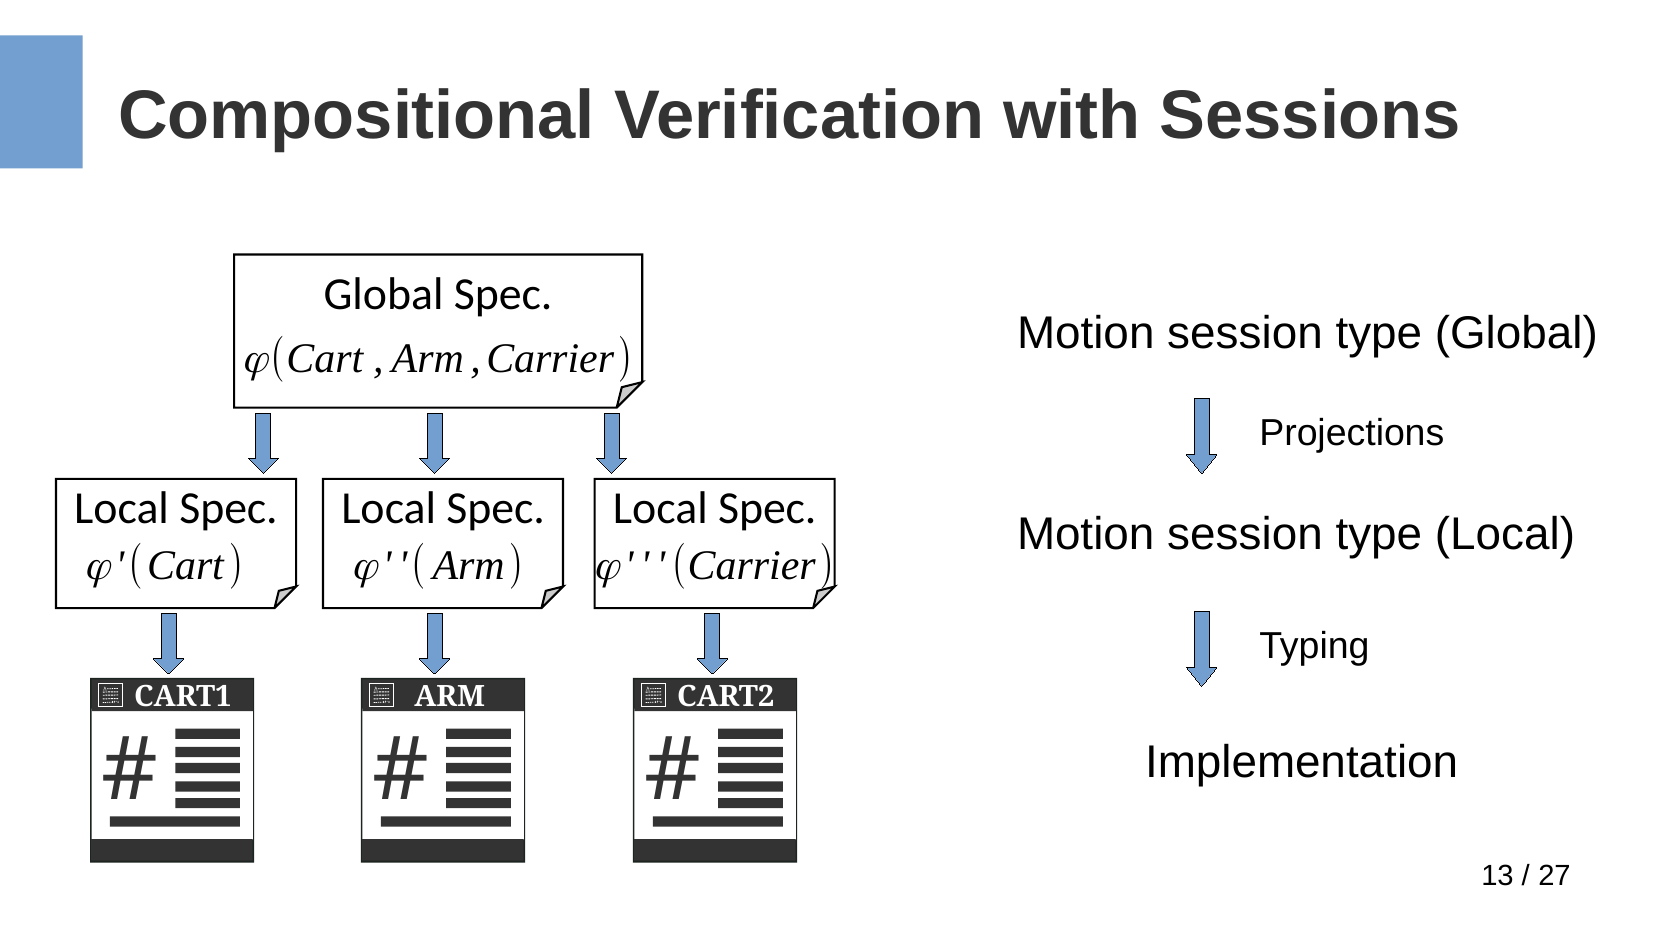

# Compositional Verification with Sessions
Global Spec.
Motion session type (Global)
Projections
Local Spec.
Local Spec.
Local Spec.
Motion session type (Local)
Typing
Implementation
13